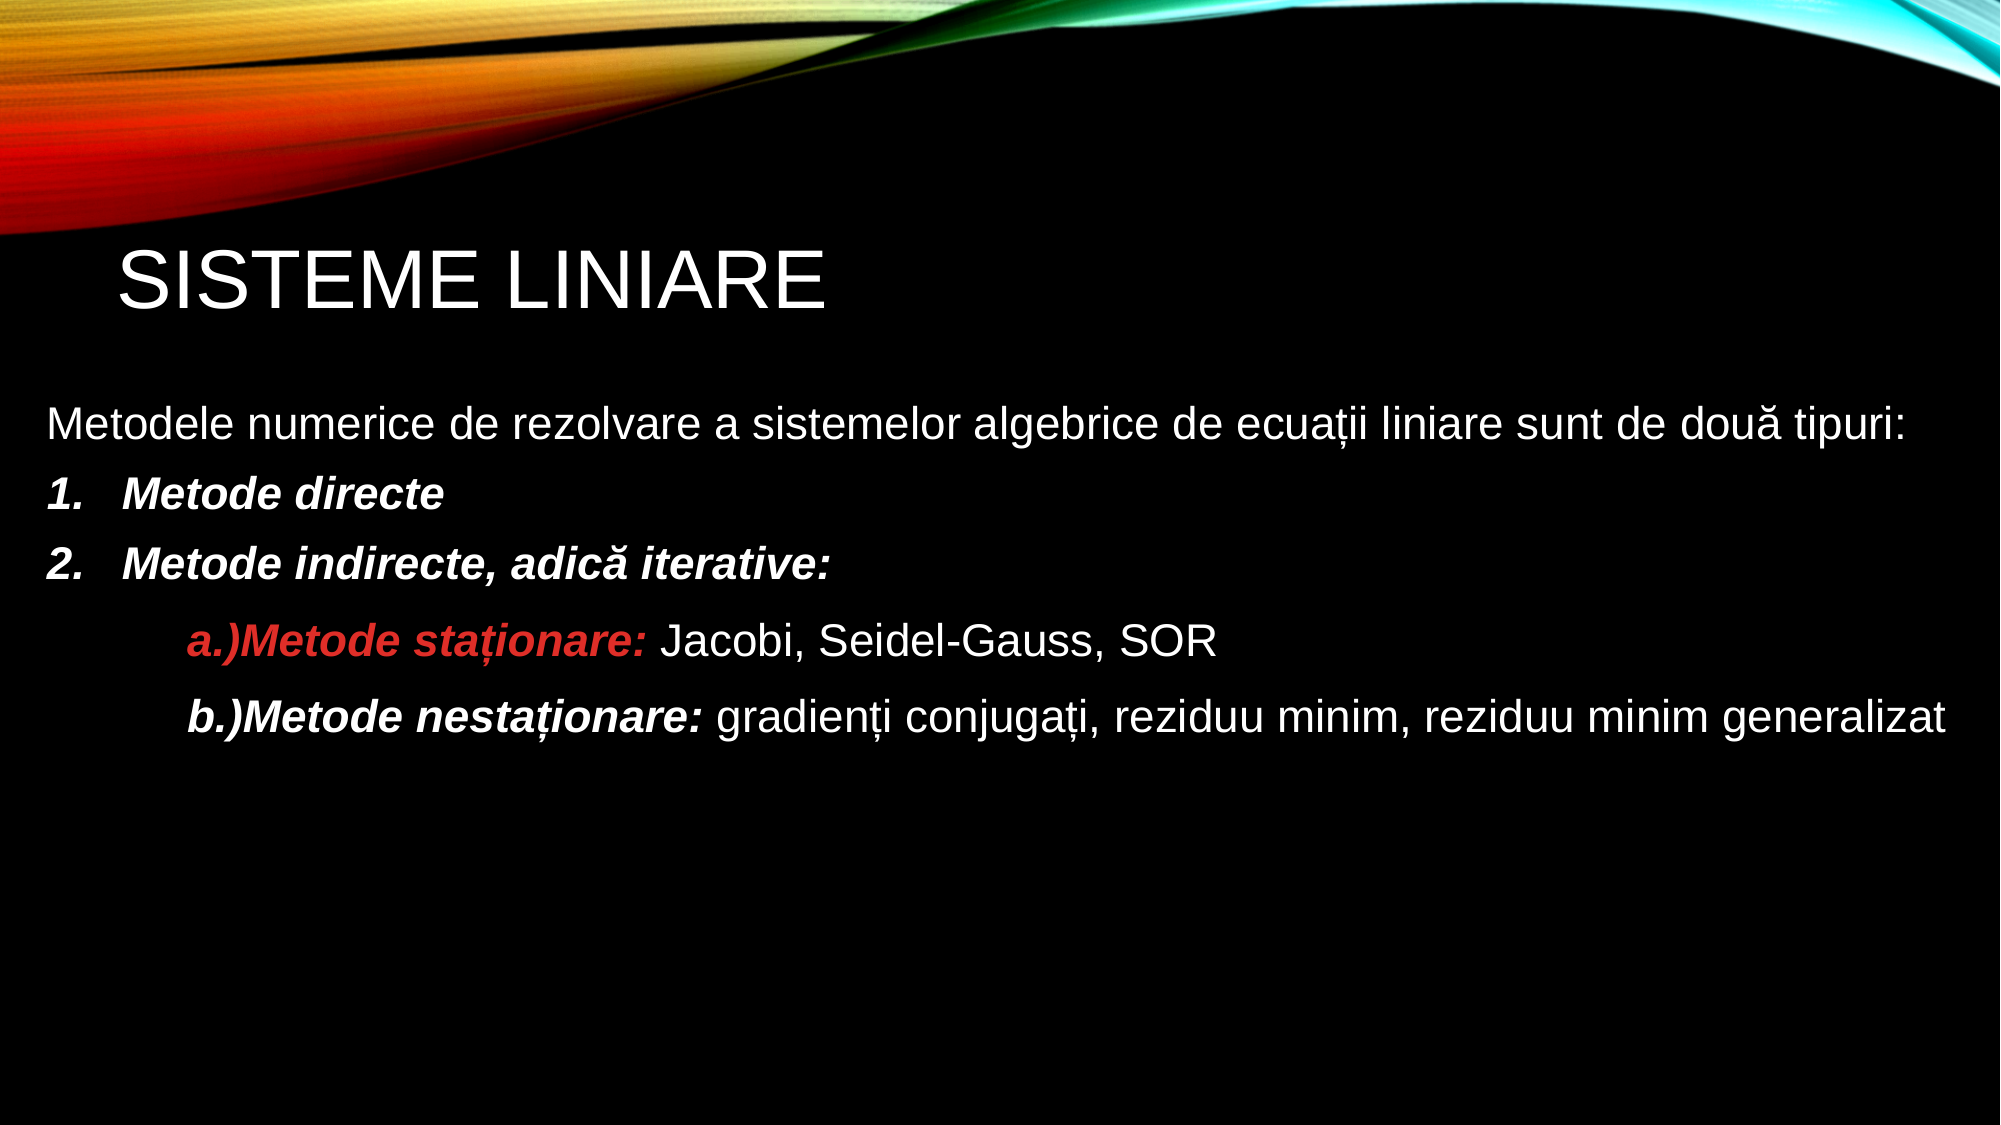

# Sisteme liniare
Metodele numerice de rezolvare a sistemelor algebrice de ecuații liniare sunt de două tipuri:
Metode directe
Metode indirecte, adică iterative:
 a.)Metode staționare: Jacobi, Seidel-Gauss, SOR
 b.)Metode nestaționare: gradienți conjugați, reziduu minim, reziduu minim generalizat